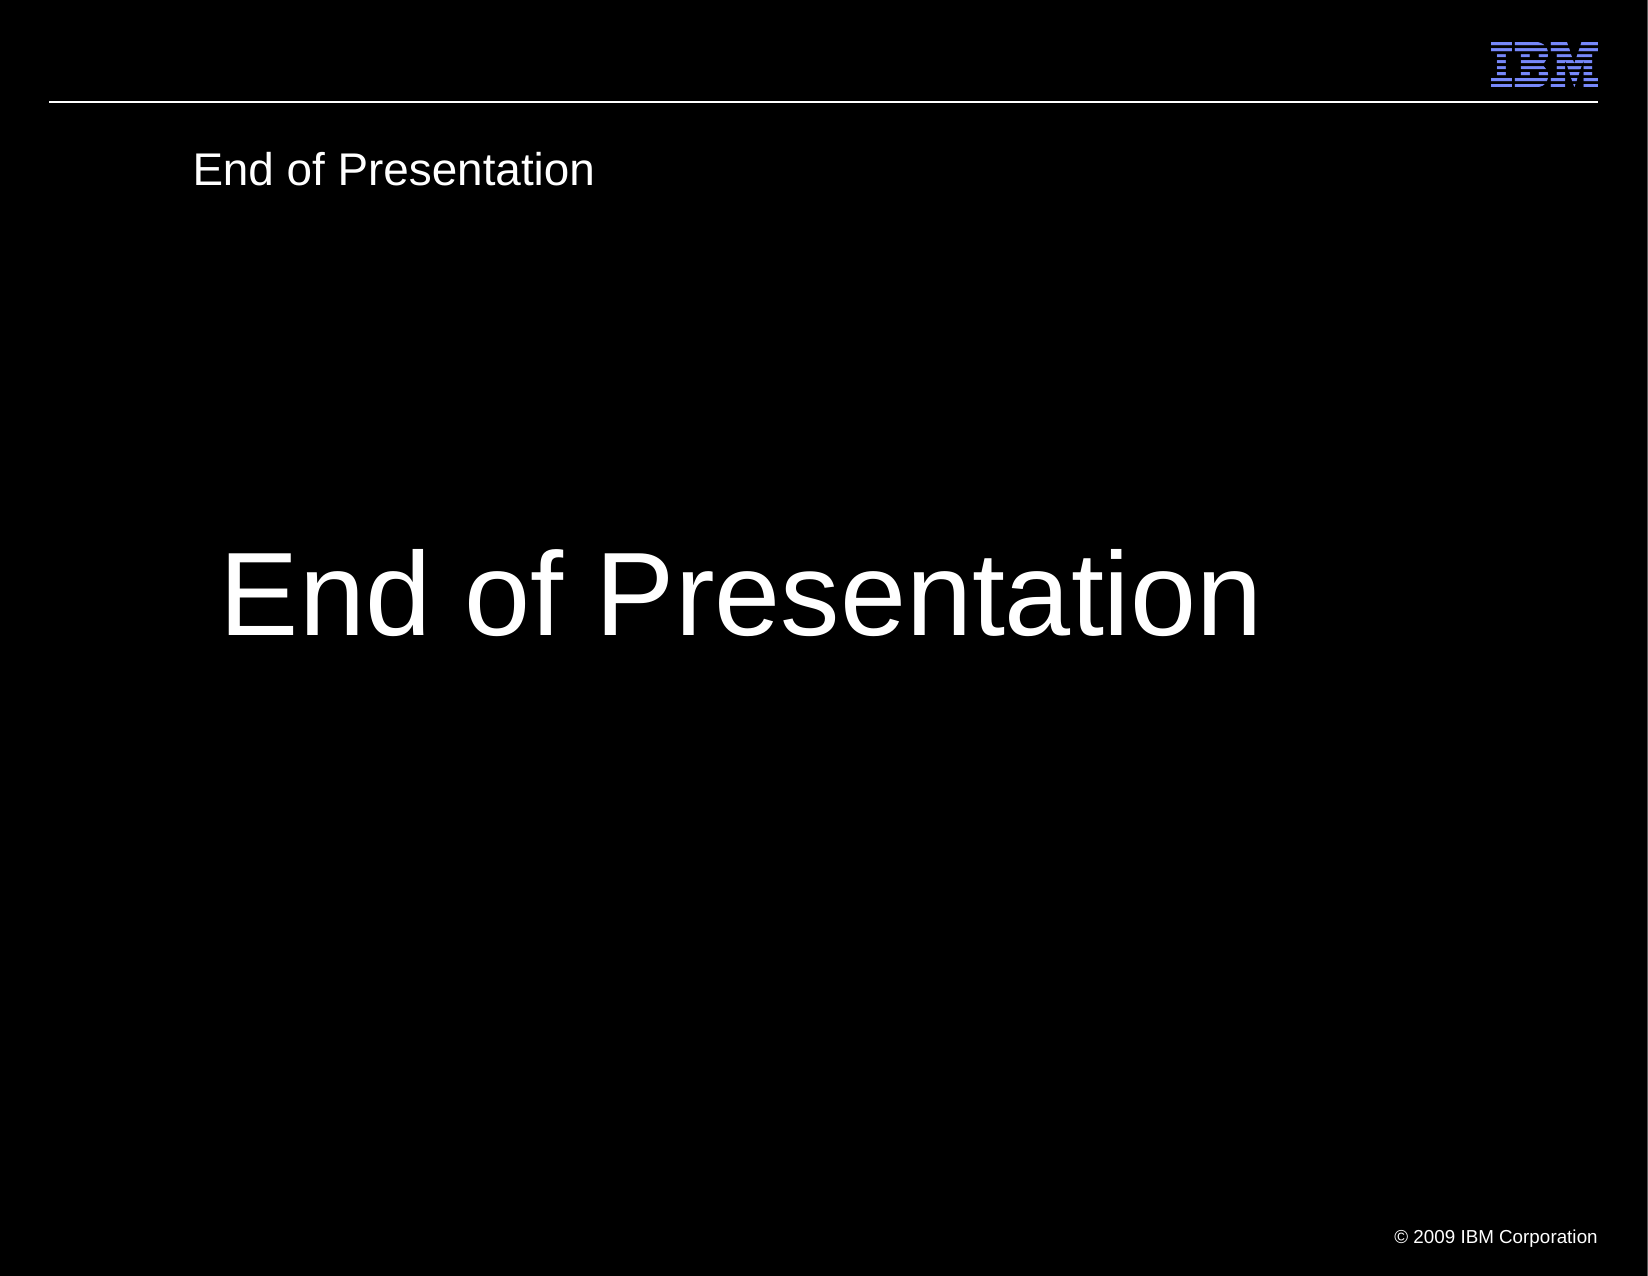

# End of Presentation
End of Presentation